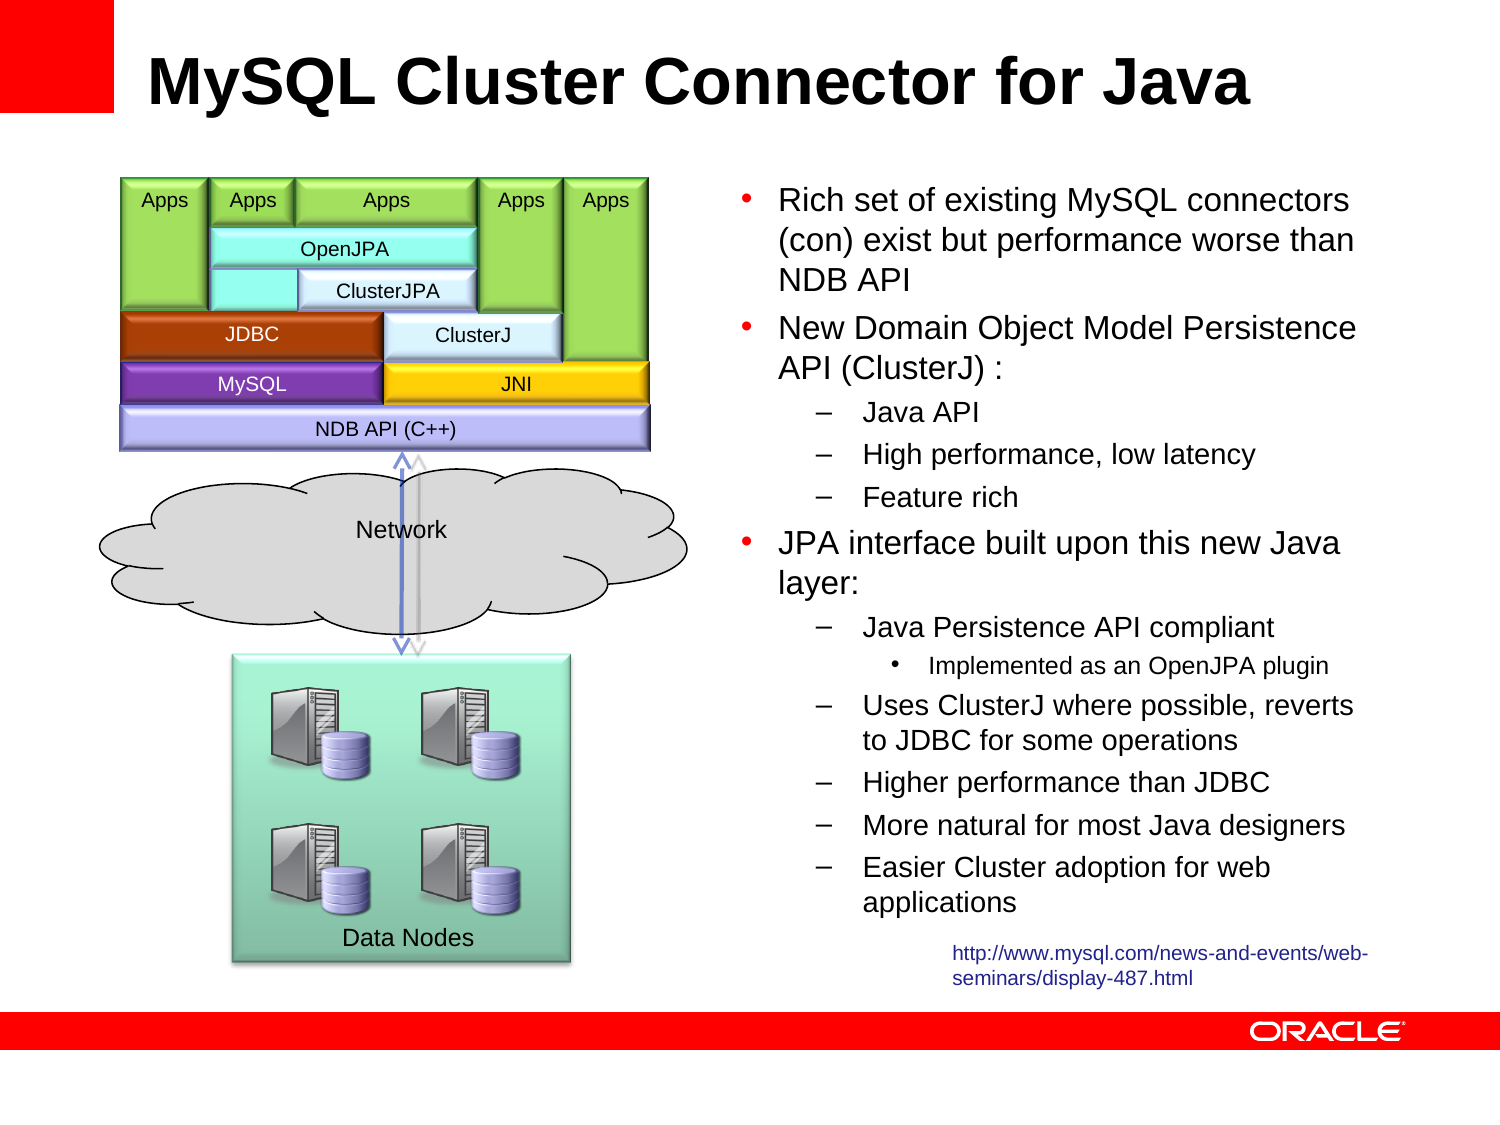

# MySQL Cluster Connector for Java
Rich set of existing MySQL connectors (con) exist but performance worse than NDB API
New Domain Object Model Persistence API (ClusterJ) :
Java API
High performance, low latency
Feature rich
JPA interface built upon this new Java layer:
Java Persistence API compliant
Implemented as an OpenJPA plugin
Uses ClusterJ where possible, reverts to JDBC for some operations
Higher performance than JDBC
More natural for most Java designers
Easier Cluster adoption for web applications
Apps
Apps
Apps
Apps
Apps
OpenJPA
ClusterJPA
JDBC
ClusterJ
MySQL
JNI
NDB API (C++)
Network
Data Nodes
http://www.mysql.com/news-and-events/web-seminars/display-487.html